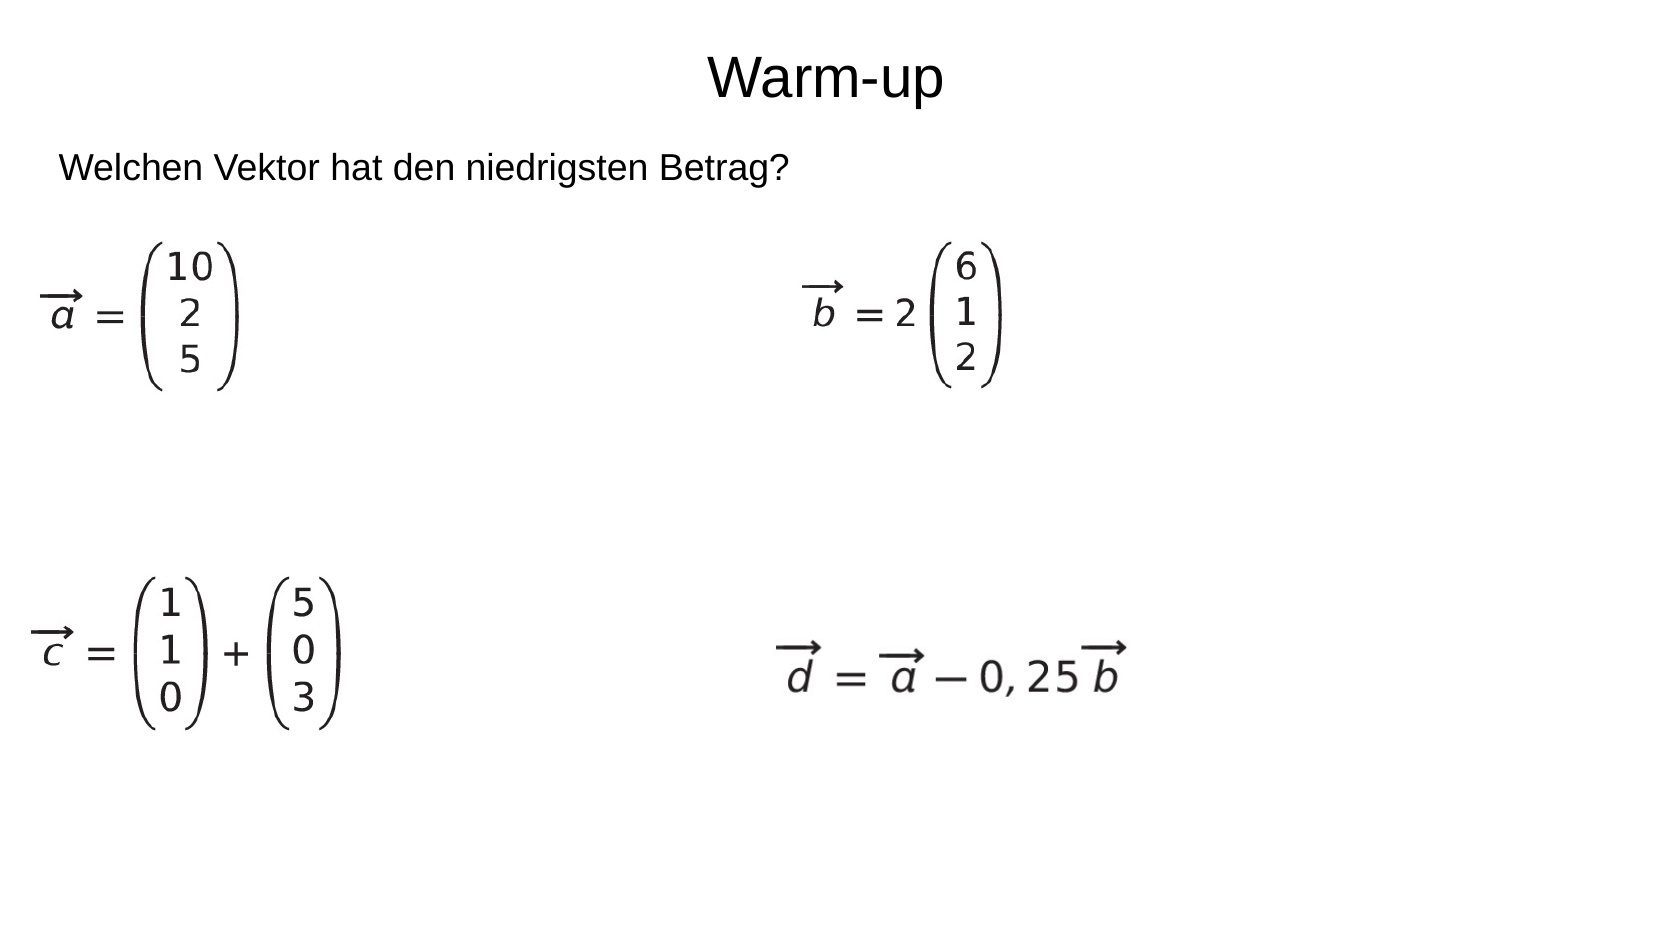

# Warm-up
Welchen Vektor hat den niedrigsten Betrag?